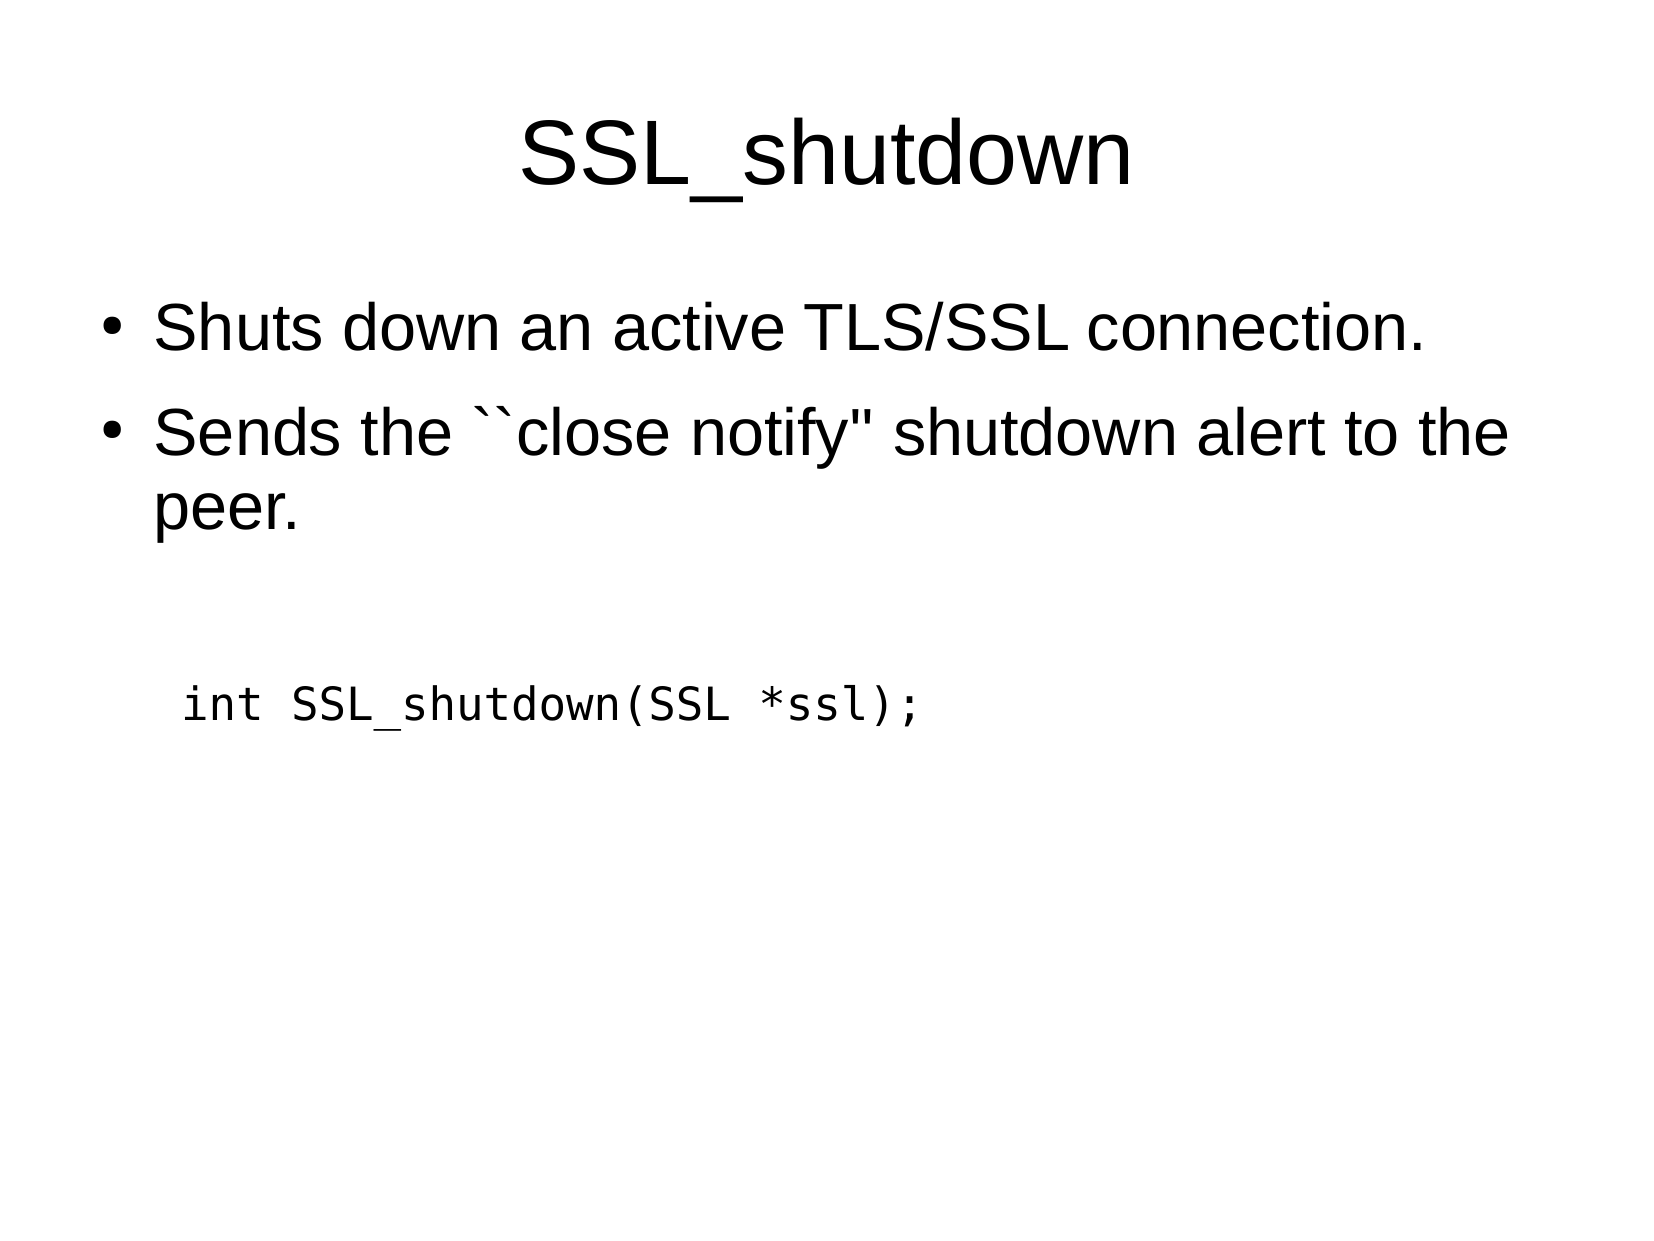

# SSL_shutdown
Shuts down an active TLS/SSL connection.
Sends the ``close notify'' shutdown alert to the peer.
 int SSL_shutdown(SSL *ssl);